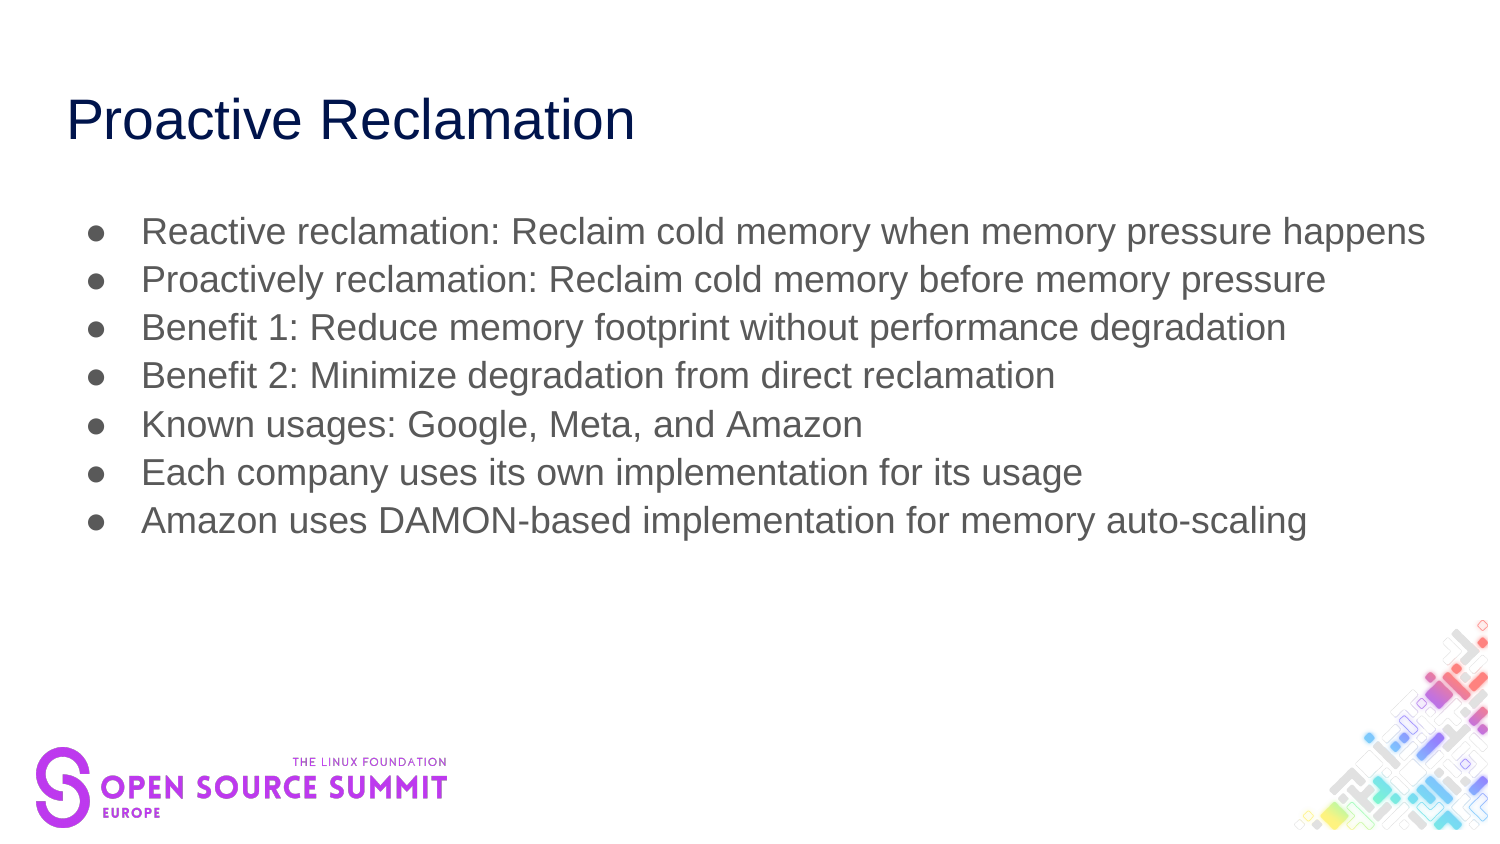

# Proactive Reclamation
Reactive reclamation: Reclaim cold memory when memory pressure happens
Proactively reclamation: Reclaim cold memory before memory pressure
Benefit 1: Reduce memory footprint without performance degradation
Benefit 2: Minimize degradation from direct reclamation
Known usages: Google, Meta, and Amazon
Each company uses its own implementation for its usage
Amazon uses DAMON-based implementation for memory auto-scaling